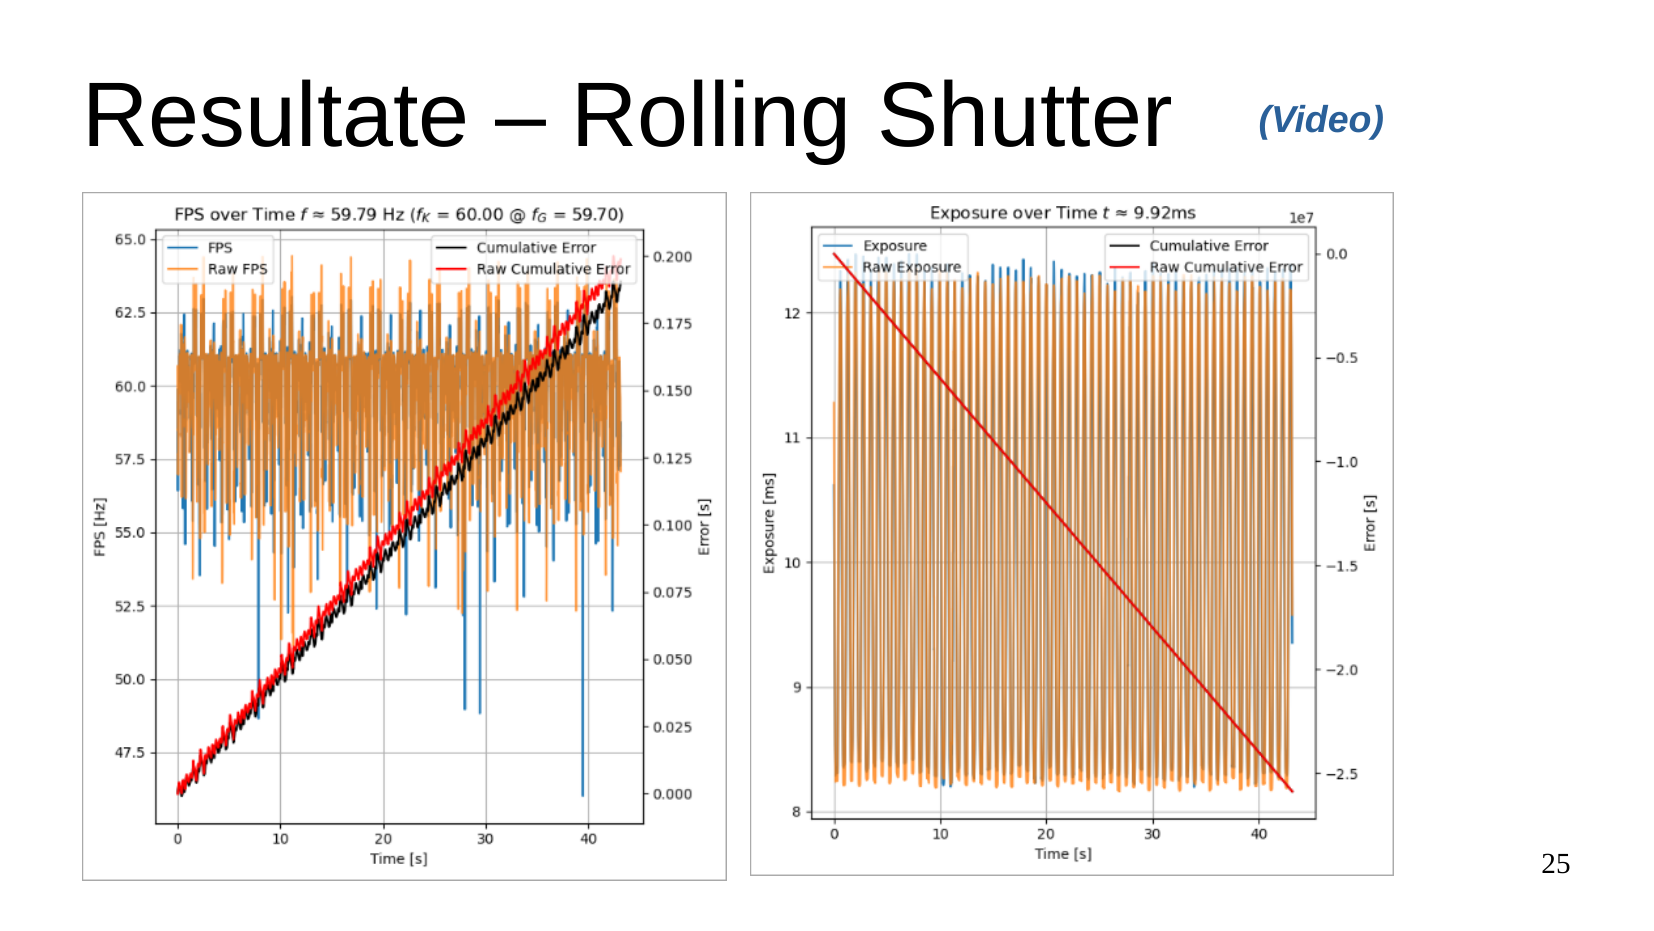

# Resultate – Rolling Shutter
(Video)
25